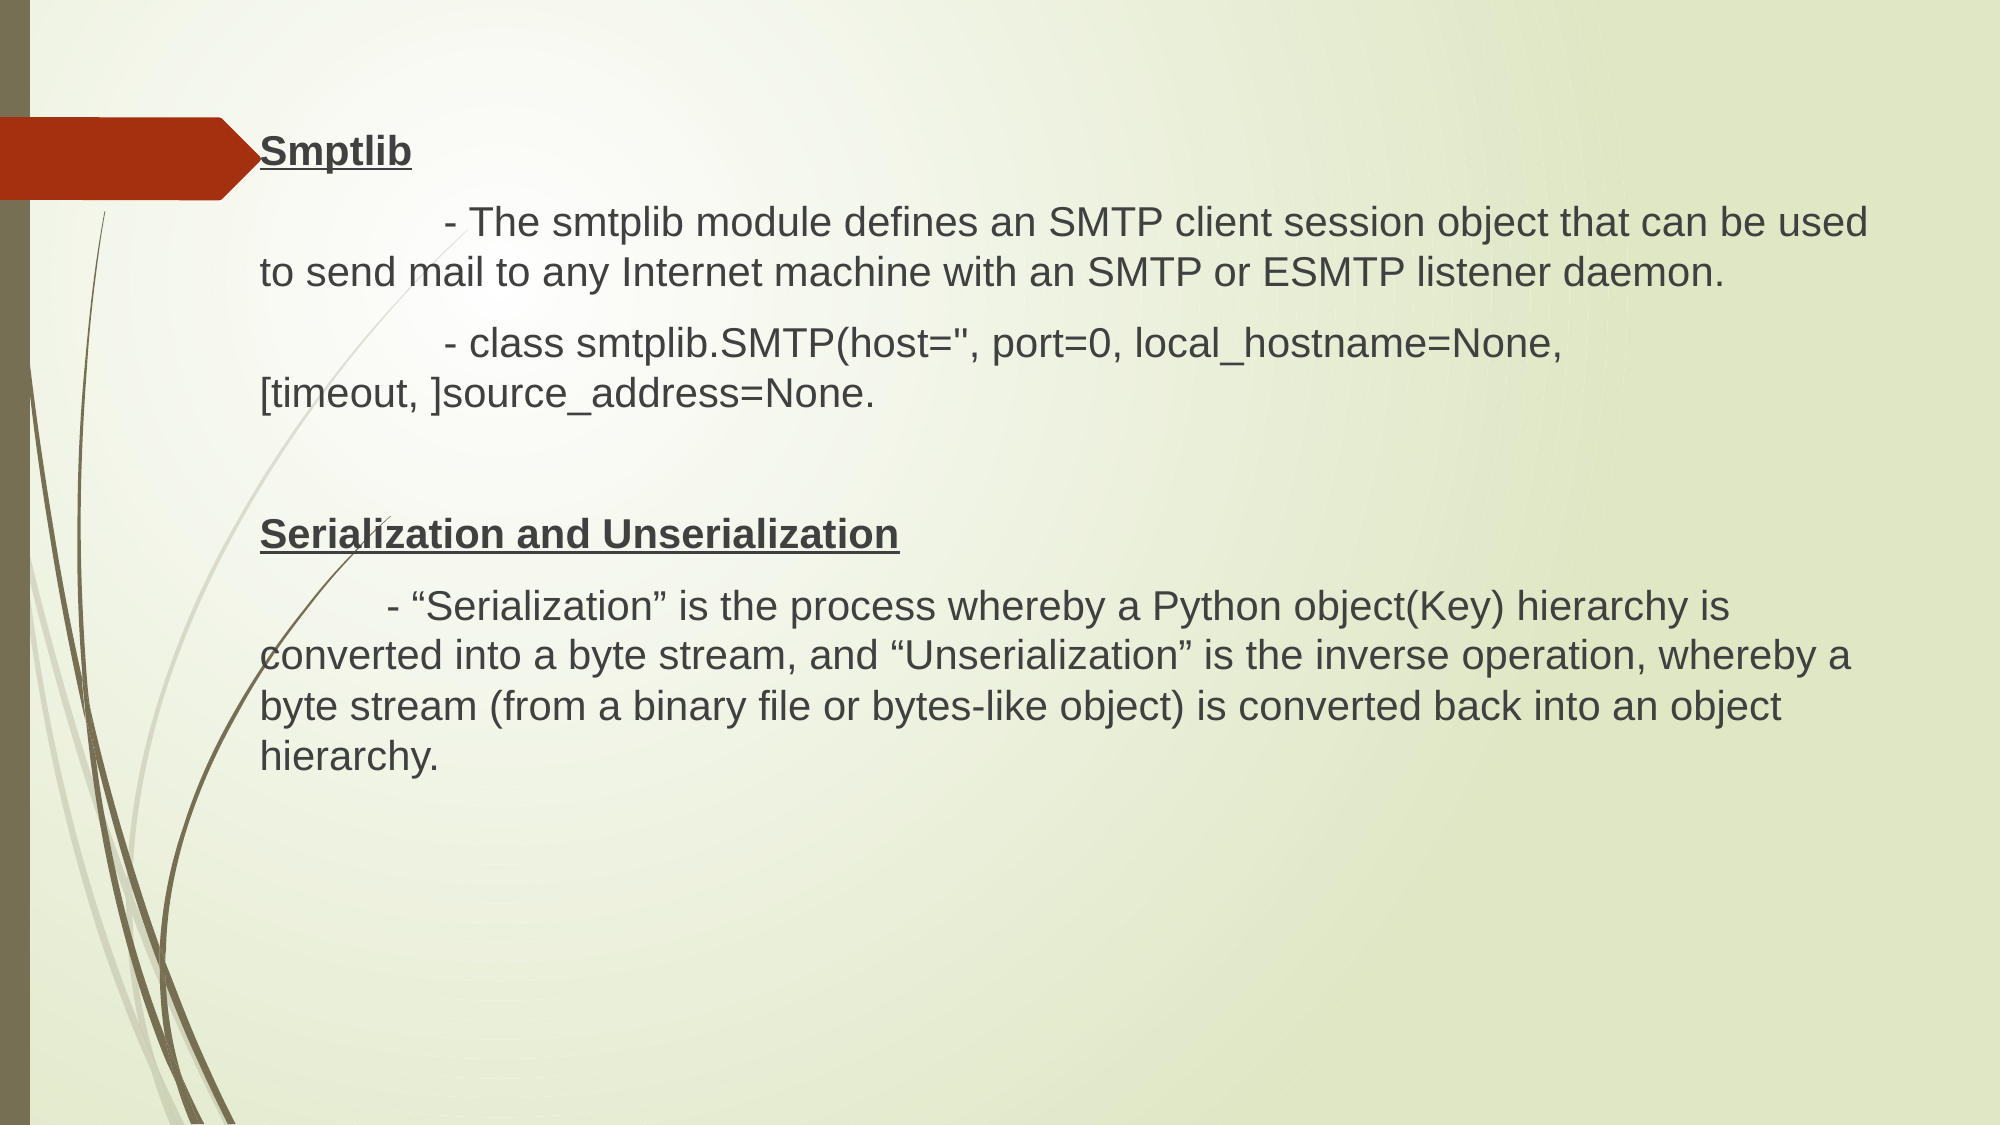

# Smptlib
 - The smtplib module defines an SMTP client session object that can be used to send mail to any Internet machine with an SMTP or ESMTP listener daemon.
 - class smtplib.SMTP(host='', port=0, local_hostname=None, [timeout, ]source_address=None.
Serialization and Unserialization
 - “Serialization” is the process whereby a Python object(Key) hierarchy is converted into a byte stream, and “Unserialization” is the inverse operation, whereby a byte stream (from a binary file or bytes-like object) is converted back into an object hierarchy.